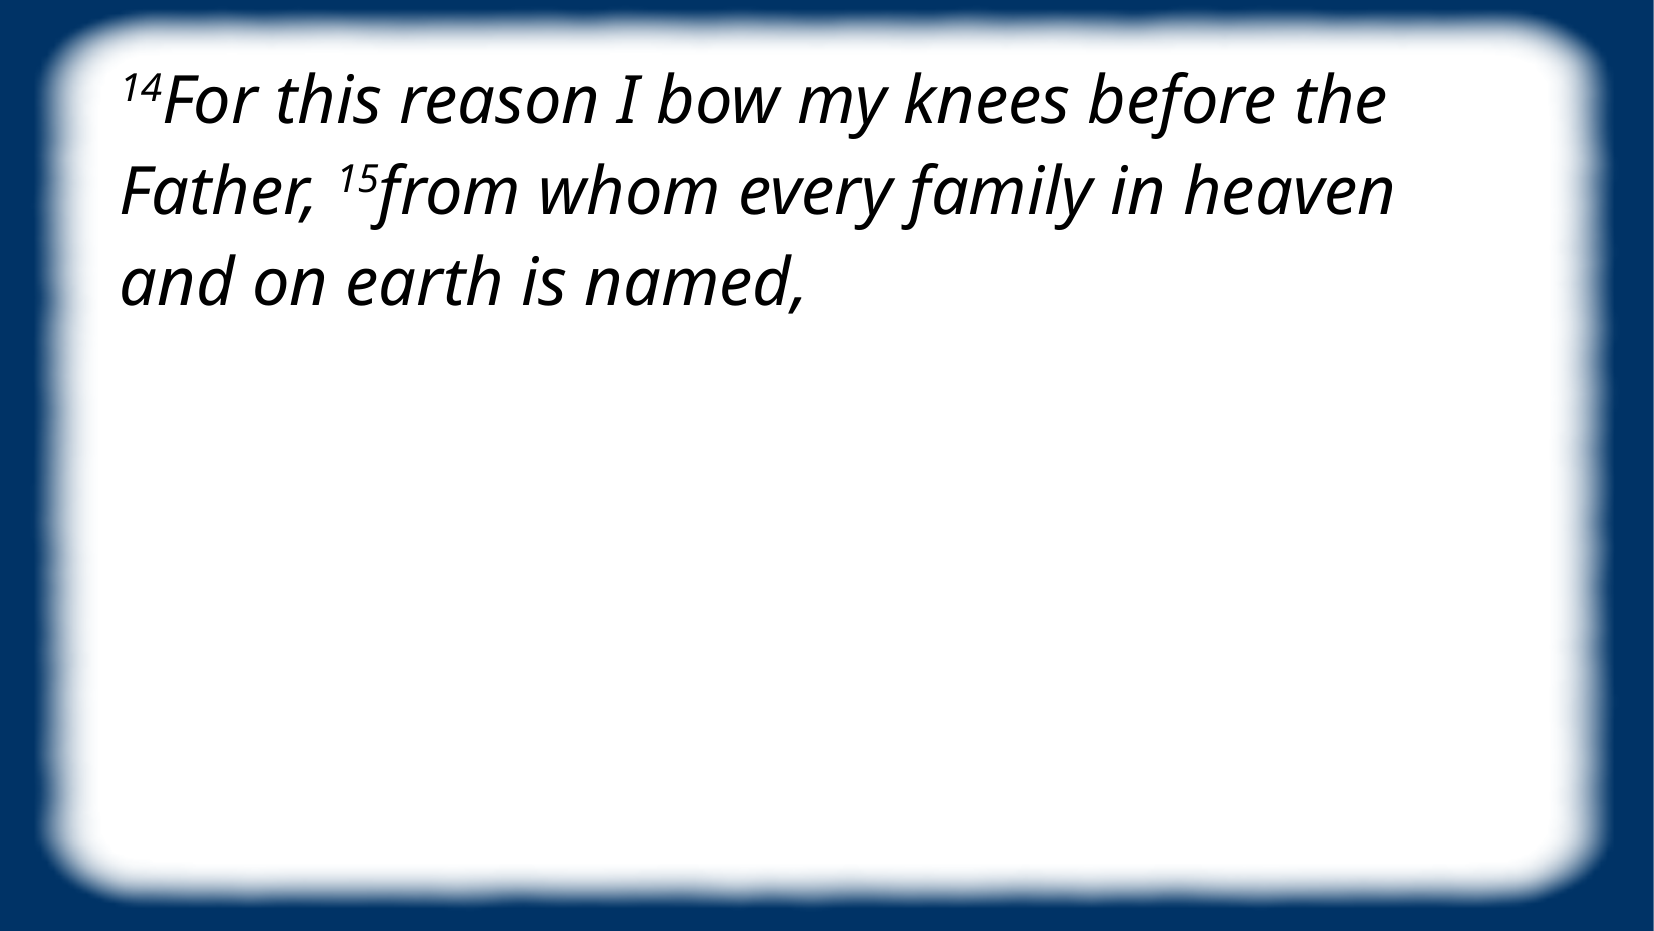

14For this reason I bow my knees before the Father, 15from whom every family in heaven and on earth is named,